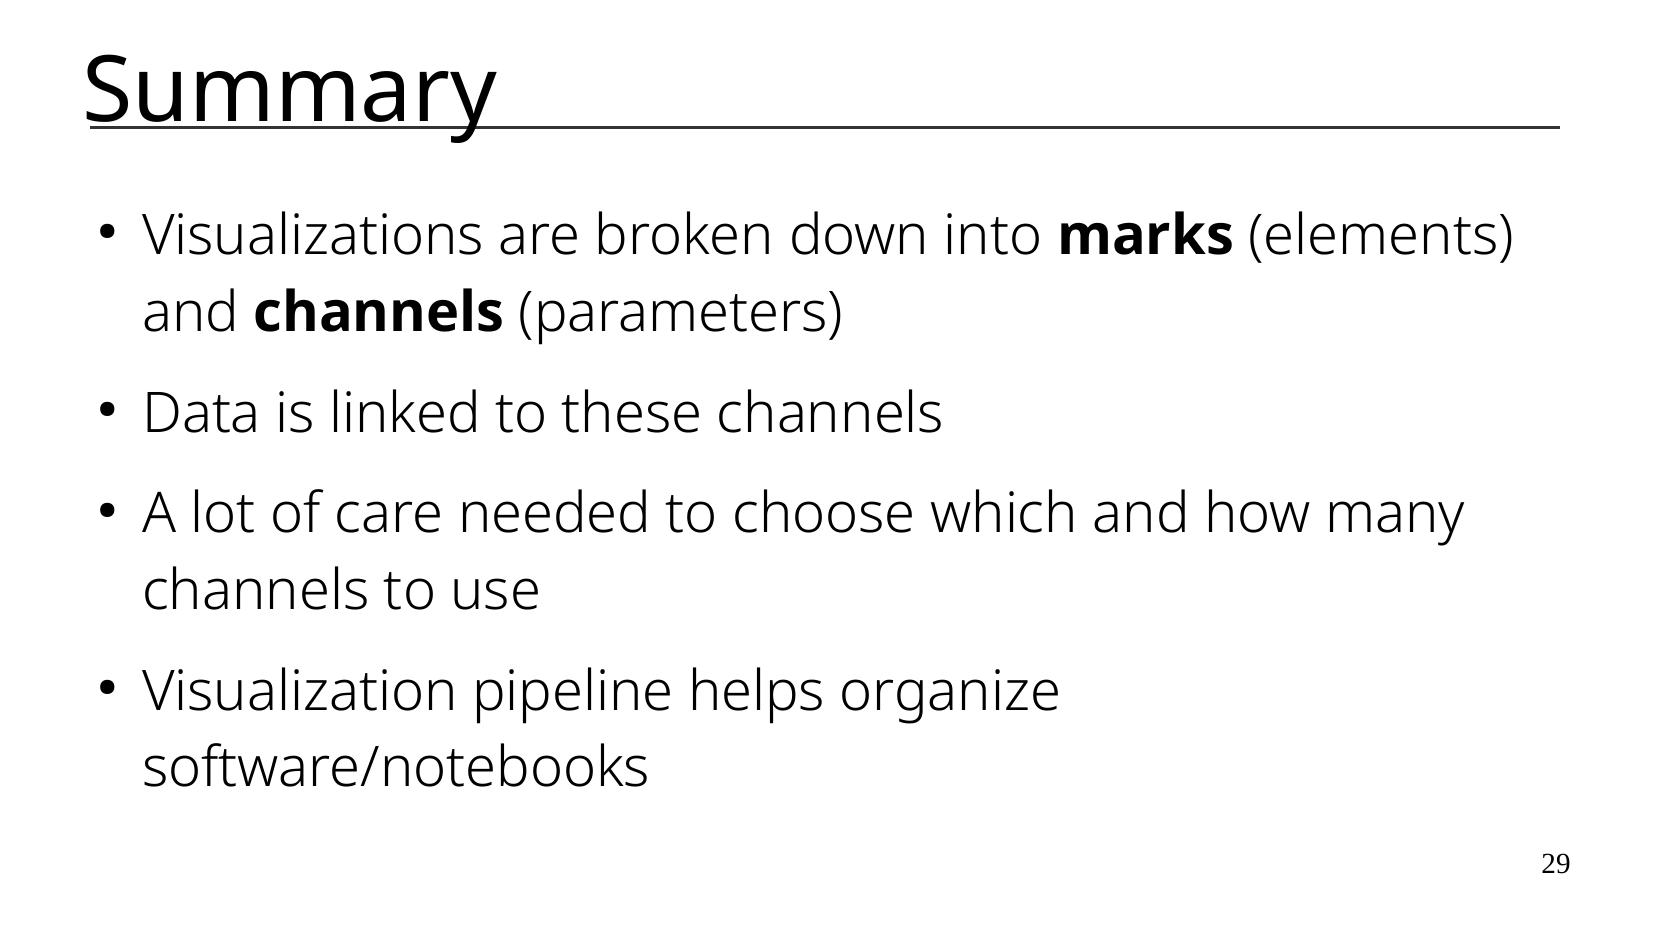

# Summary
Visualizations are broken down into marks (elements) and channels (parameters)
Data is linked to these channels
A lot of care needed to choose which and how many channels to use
Visualization pipeline helps organize software/notebooks
29